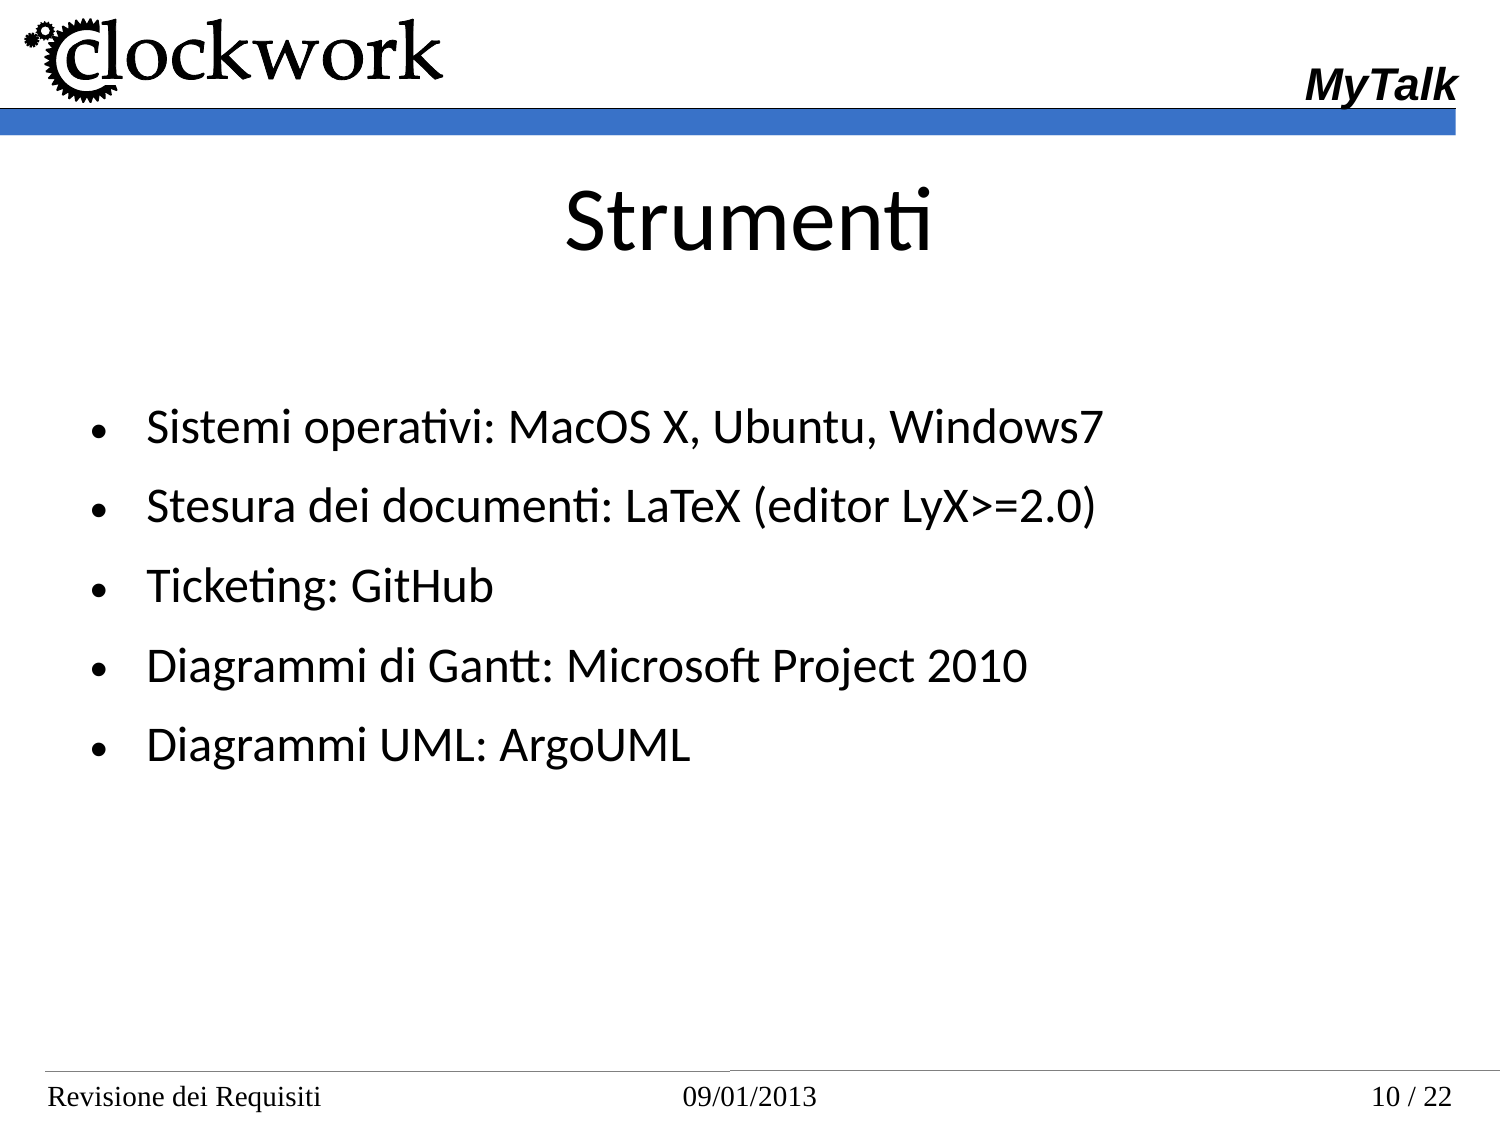

# Strumenti
Sistemi operativi: MacOS X, Ubuntu, Windows7
Stesura dei documenti: LaTeX (editor LyX>=2.0)
Ticketing: GitHub
Diagrammi di Gantt: Microsoft Project 2010
Diagrammi UML: ArgoUML
Revisione dei Requisiti
09/01/2013
10